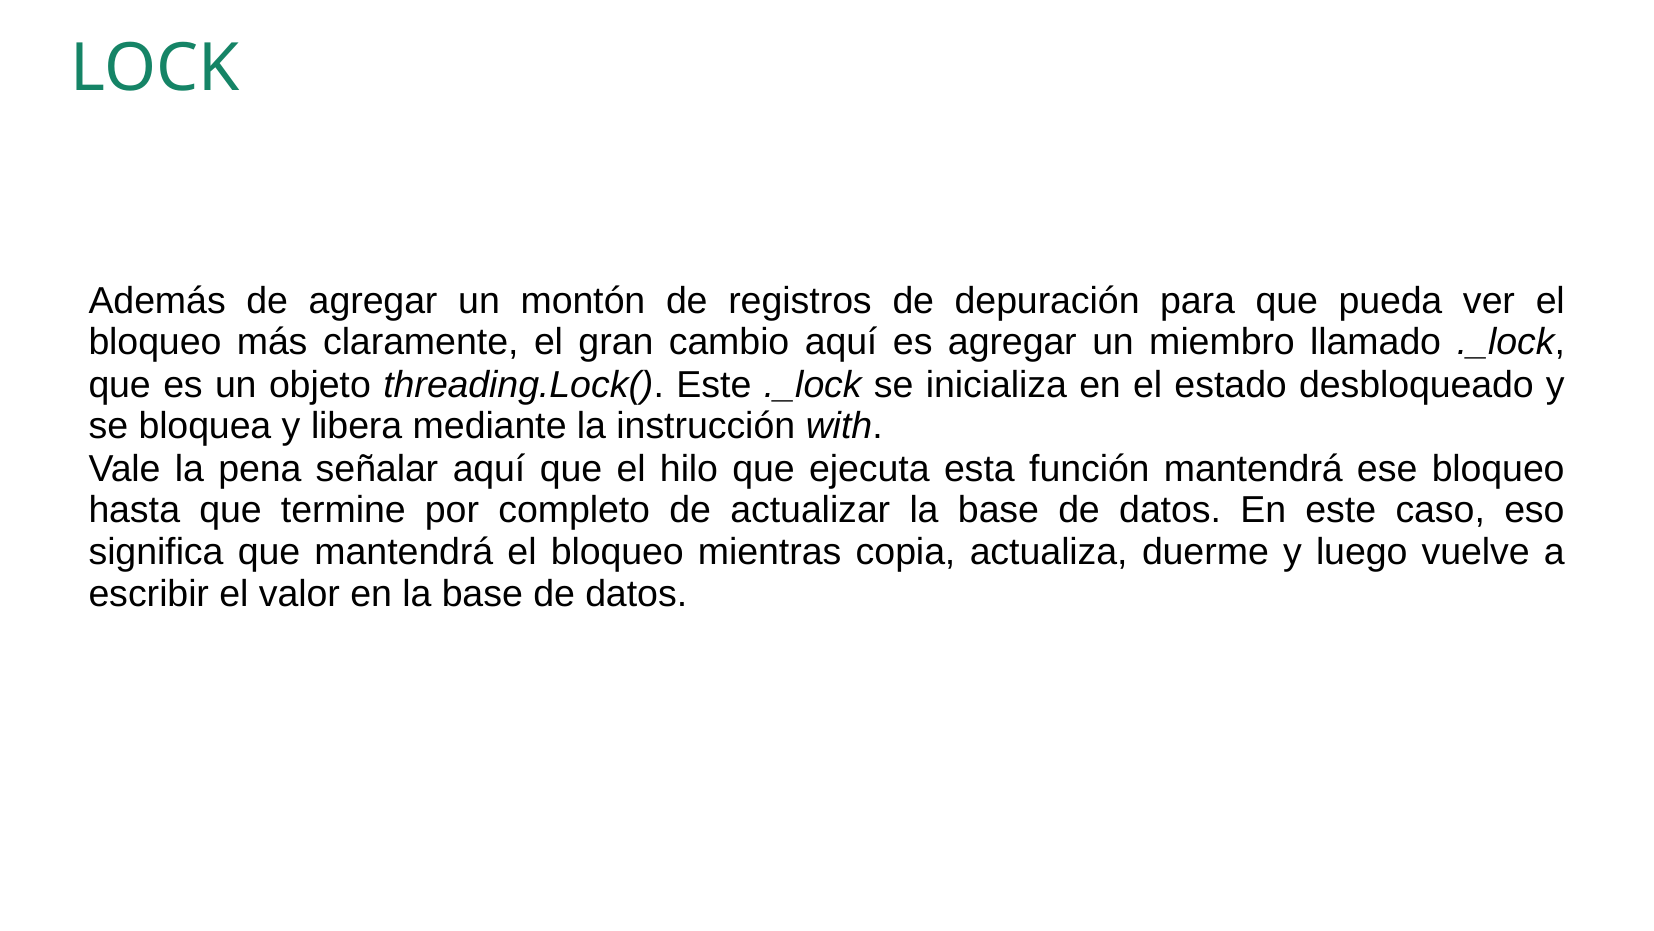

# LOCK
Además de agregar un montón de registros de depuración para que pueda ver el bloqueo más claramente, el gran cambio aquí es agregar un miembro llamado ._lock, que es un objeto threading.Lock(). Este ._lock se inicializa en el estado desbloqueado y se bloquea y libera mediante la instrucción with.
Vale la pena señalar aquí que el hilo que ejecuta esta función mantendrá ese bloqueo hasta que termine por completo de actualizar la base de datos. En este caso, eso significa que mantendrá el bloqueo mientras copia, actualiza, duerme y luego vuelve a escribir el valor en la base de datos.